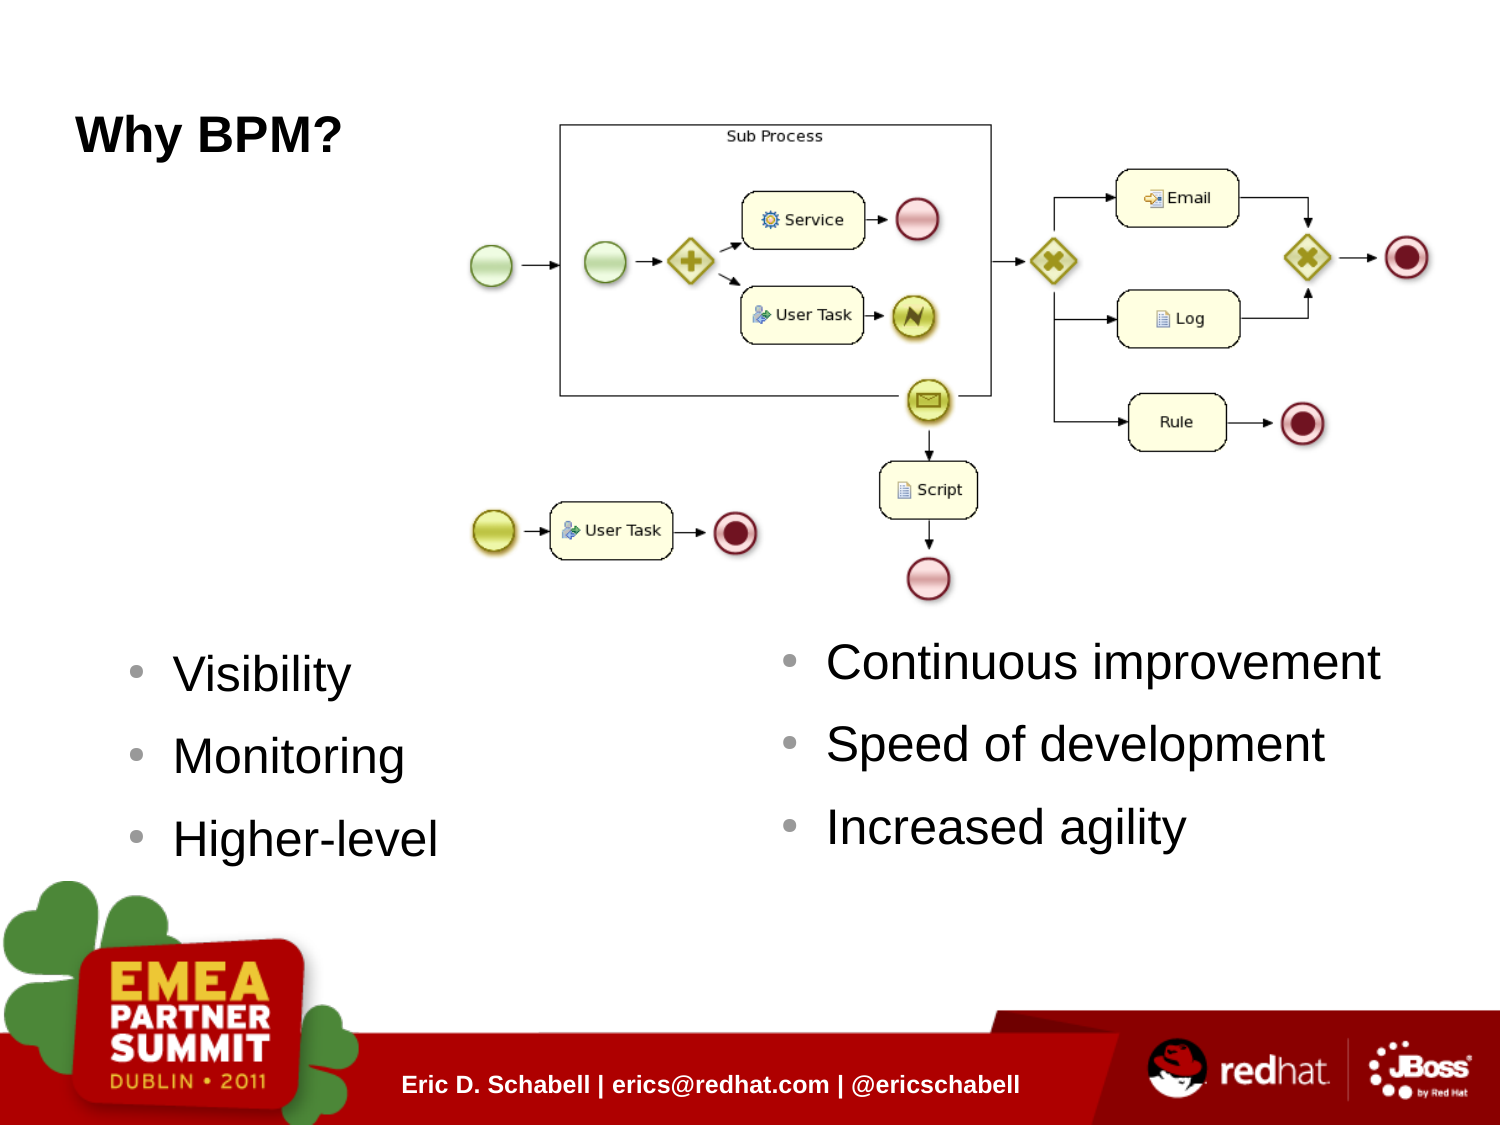

# Why BPM?
Continuous improvement
Speed of development
Increased agility
Visibility
Monitoring
Higher-level